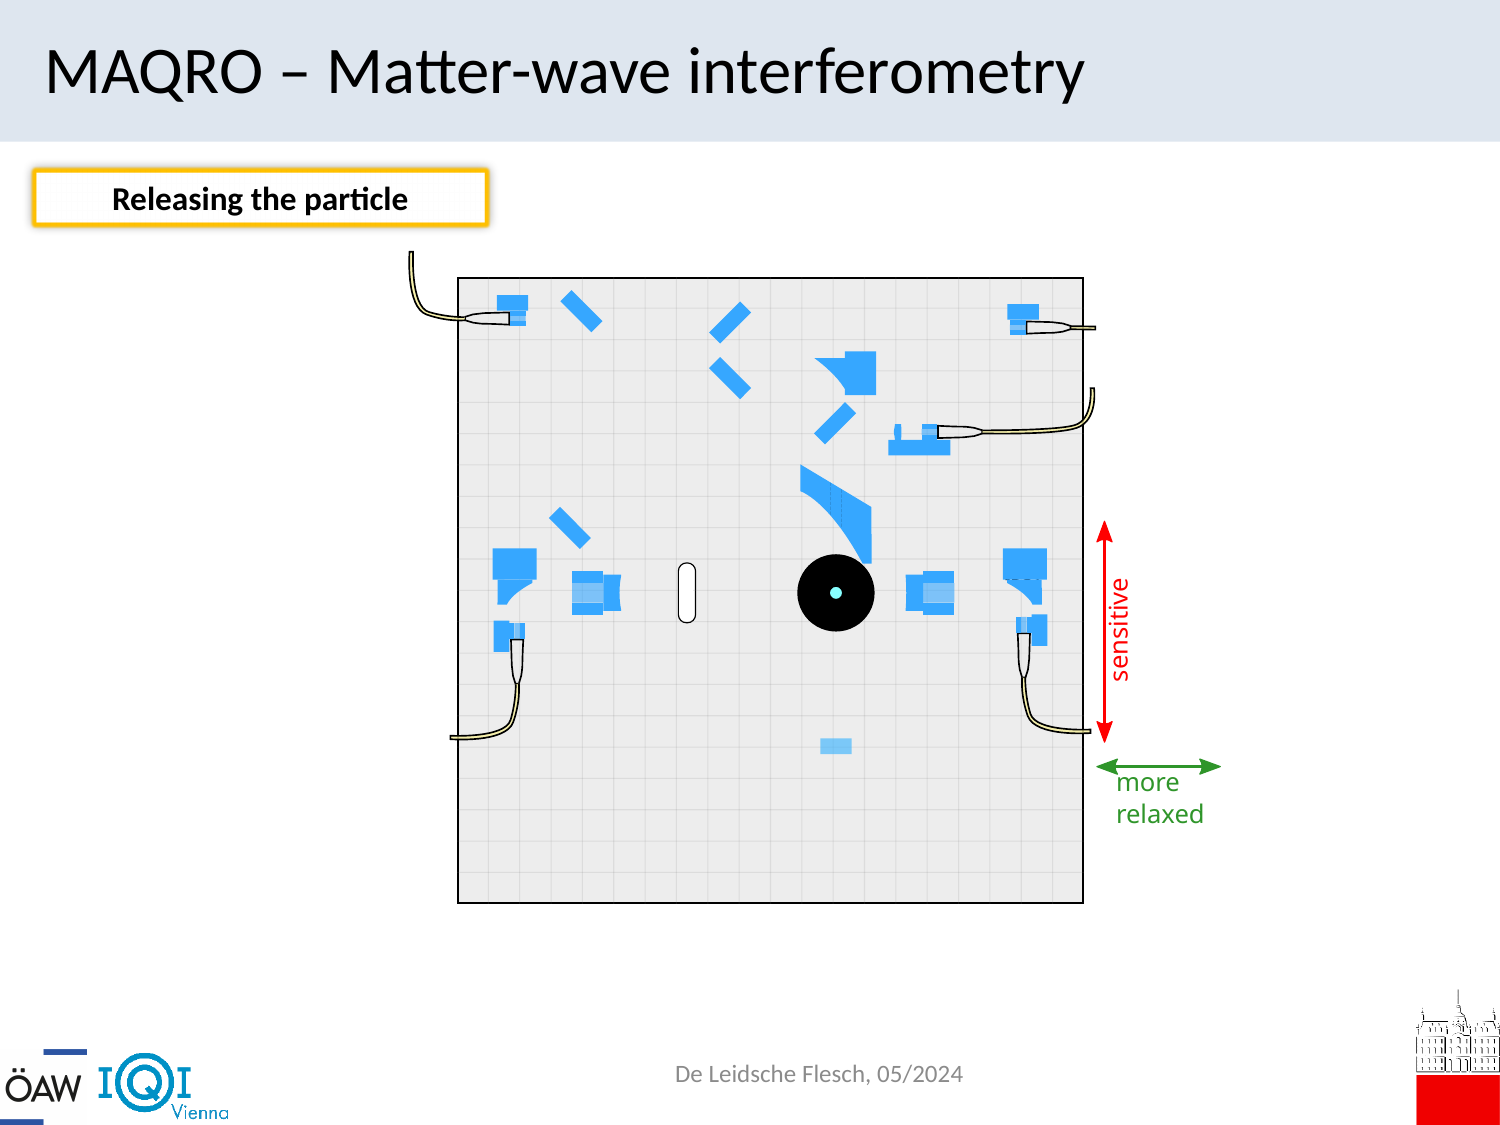

# MAQRO – Matter-wave interferometry
Releasing the particle
De Leidsche Flesch, 05/2024